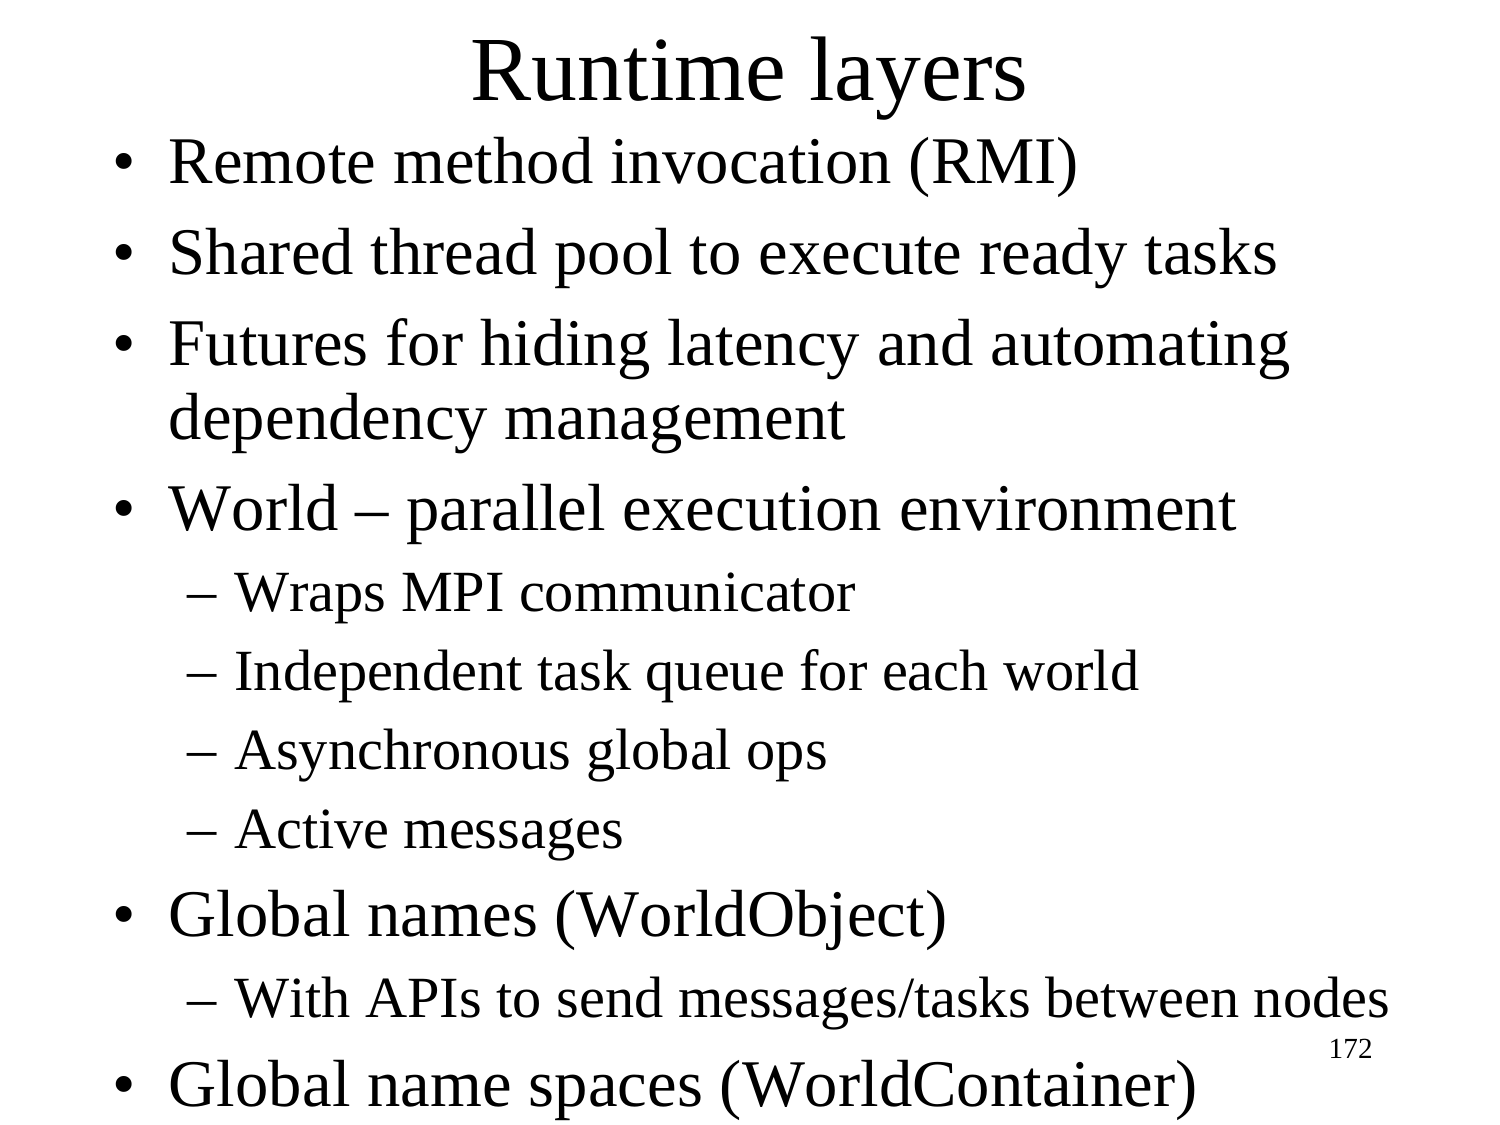

# Runtime layers
Remote method invocation (RMI)
Shared thread pool to execute ready tasks
Futures for hiding latency and automating dependency management
World – parallel execution environment
Wraps MPI communicator
Independent task queue for each world
Asynchronous global ops
Active messages
Global names (WorldObject)
With APIs to send messages/tasks between nodes
Global name spaces (WorldContainer)
172